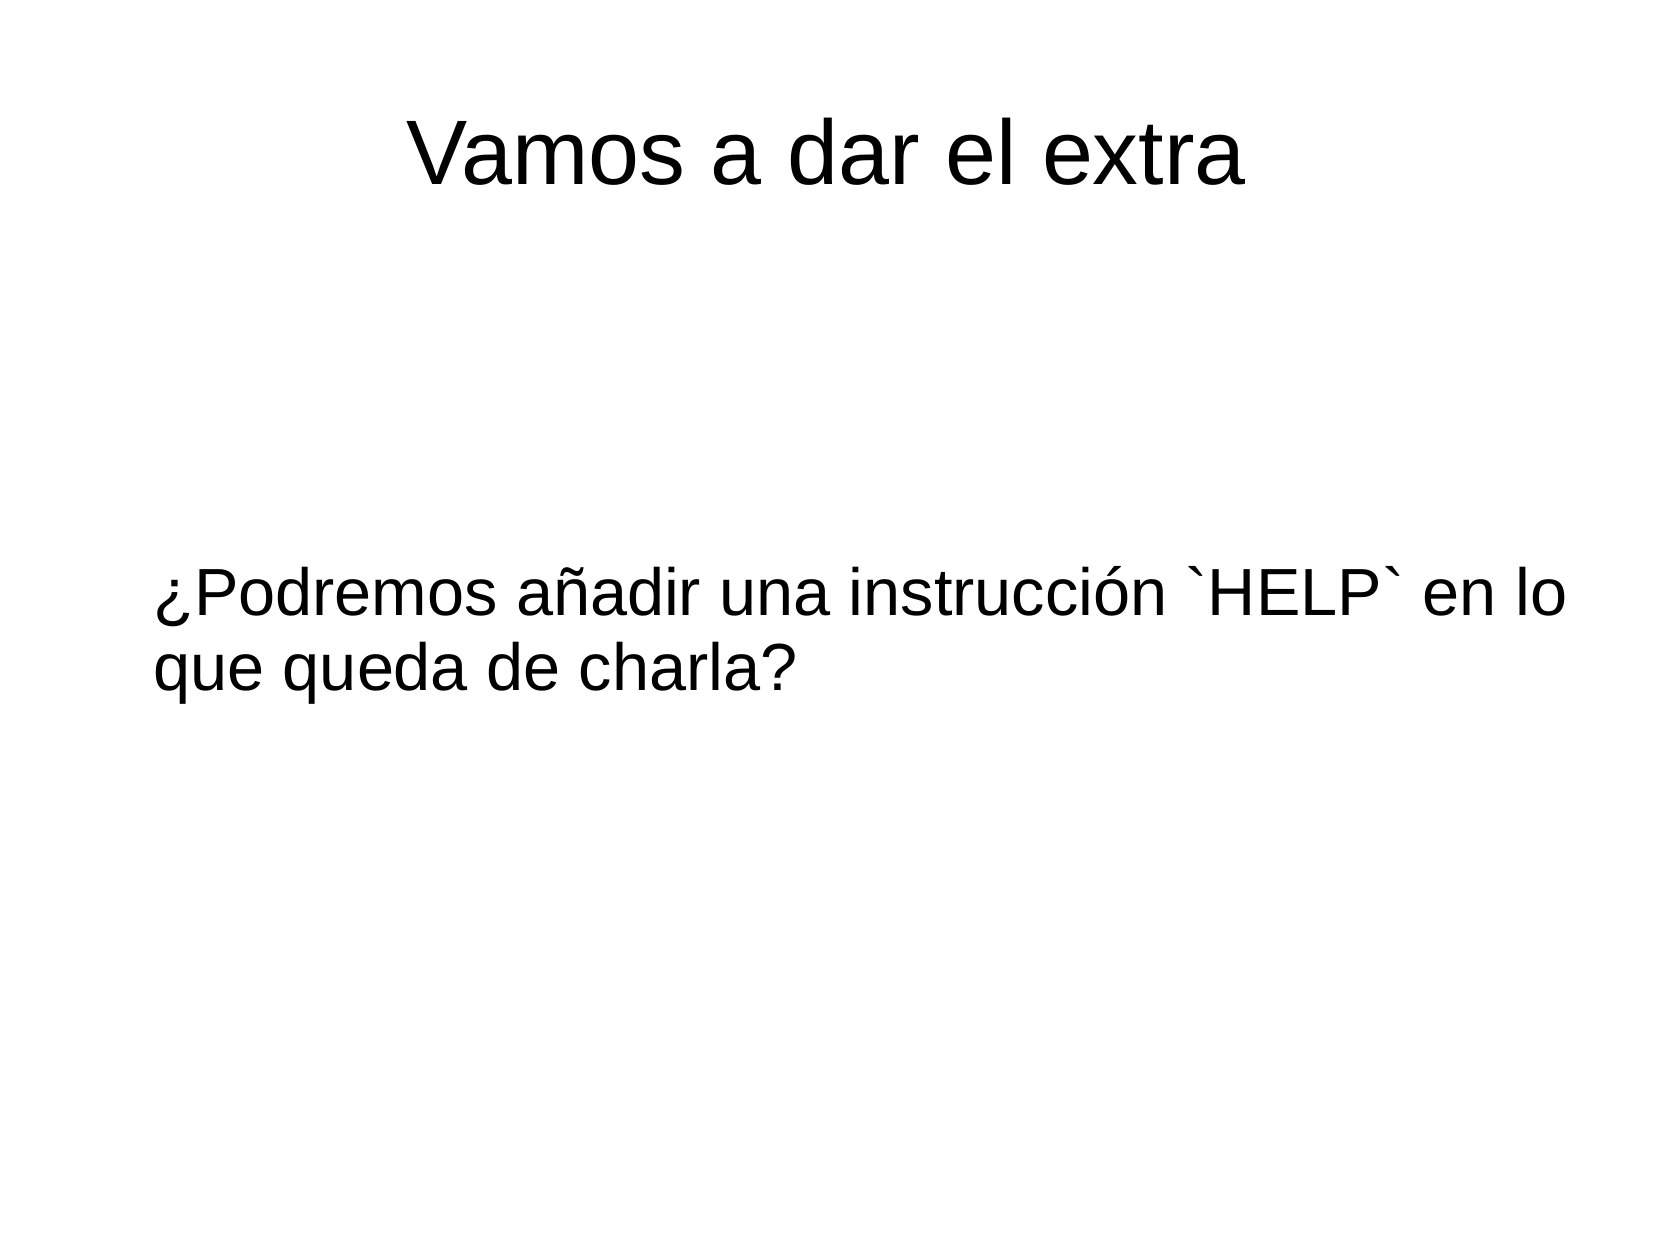

# Vamos a dar el extra
¿Podremos añadir una instrucción `HELP` en lo que queda de charla?